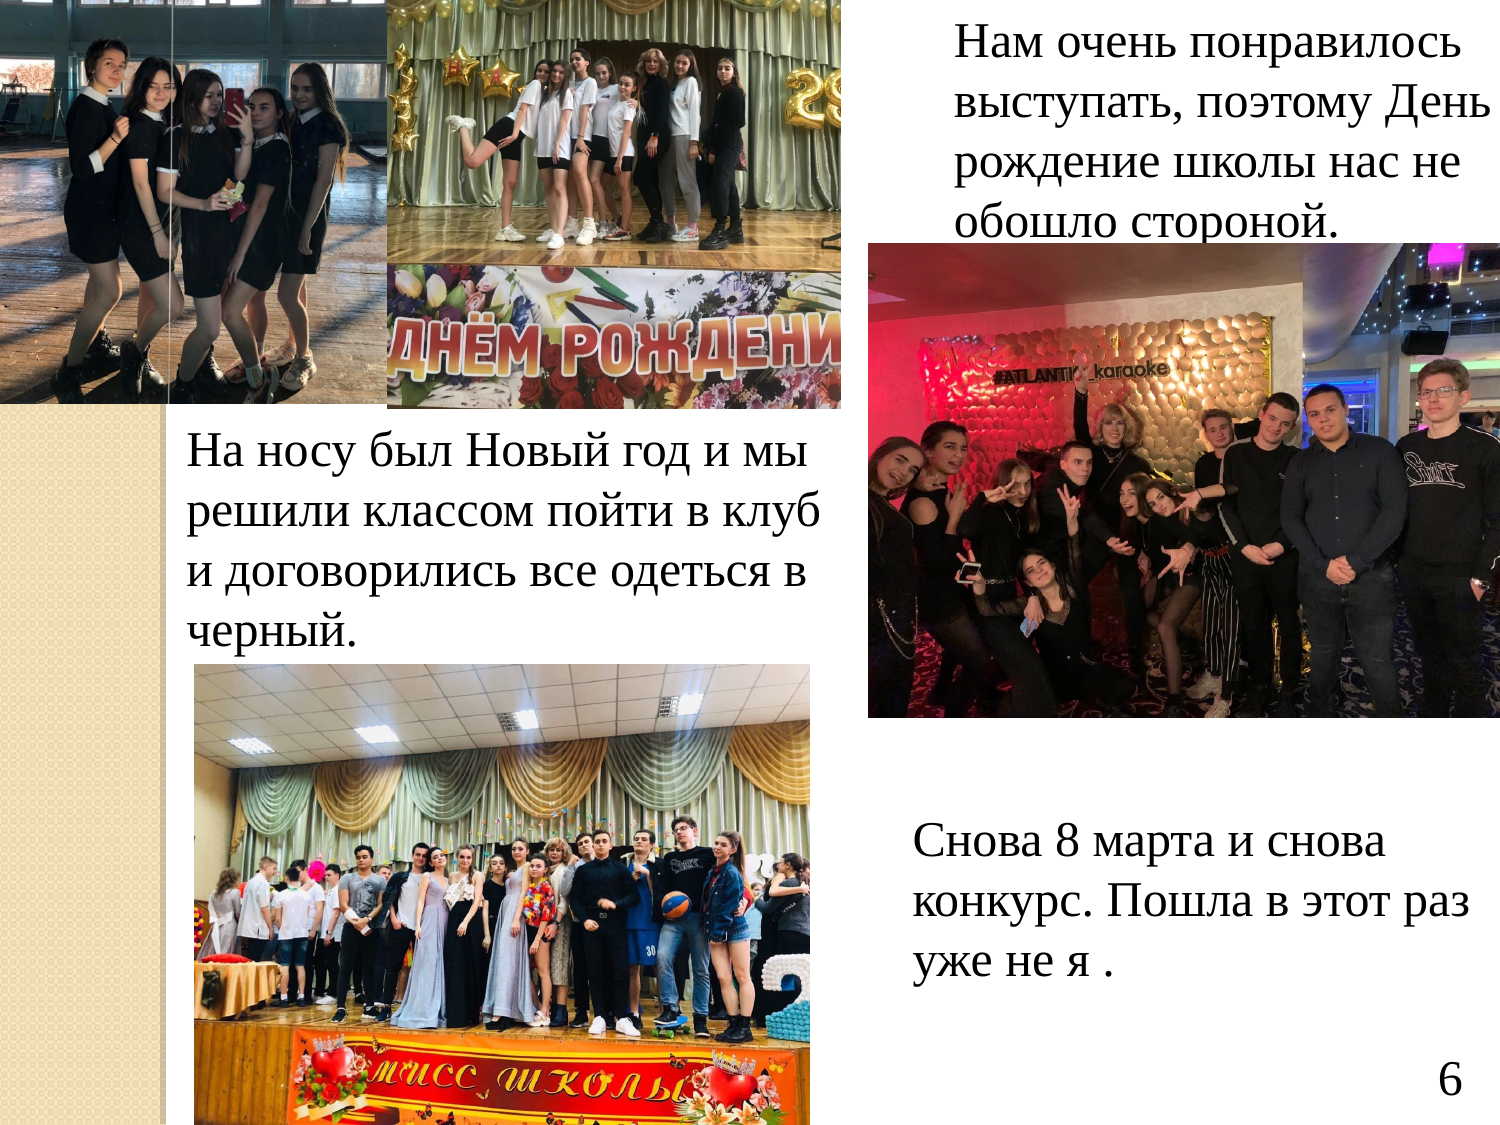

Нам очень понравилось выступать, поэтому День рождение школы нас не обошло стороной.
На носу был Новый год и мы решили классом пойти в клуб и договорились все одеться в черный.
Снова 8 марта и снова конкурс. Пошла в этот раз уже не я .